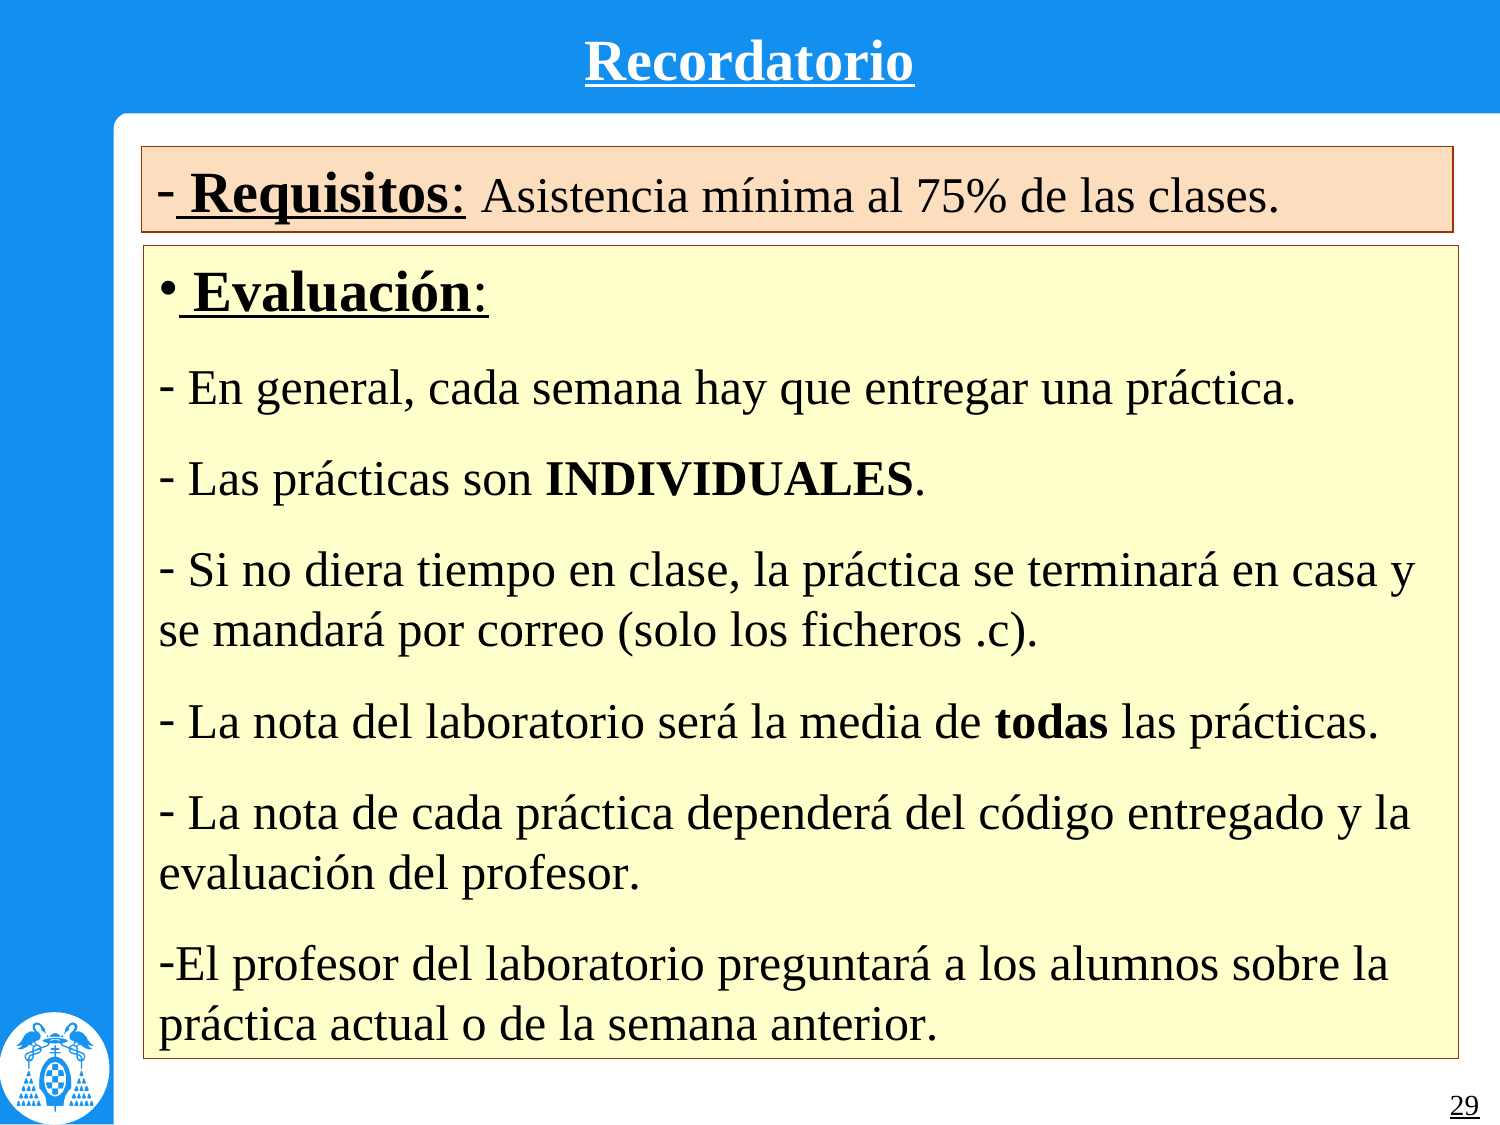

Recordatorio
 Requisitos: Asistencia mínima al 75% de las clases.
 Evaluación:
 En general, cada semana hay que entregar una práctica.
 Las prácticas son INDIVIDUALES.
 Si no diera tiempo en clase, la práctica se terminará en casa y se mandará por correo (solo los ficheros .c).
 La nota del laboratorio será la media de todas las prácticas.
 La nota de cada práctica dependerá del código entregado y la evaluación del profesor.
El profesor del laboratorio preguntará a los alumnos sobre la práctica actual o de la semana anterior.